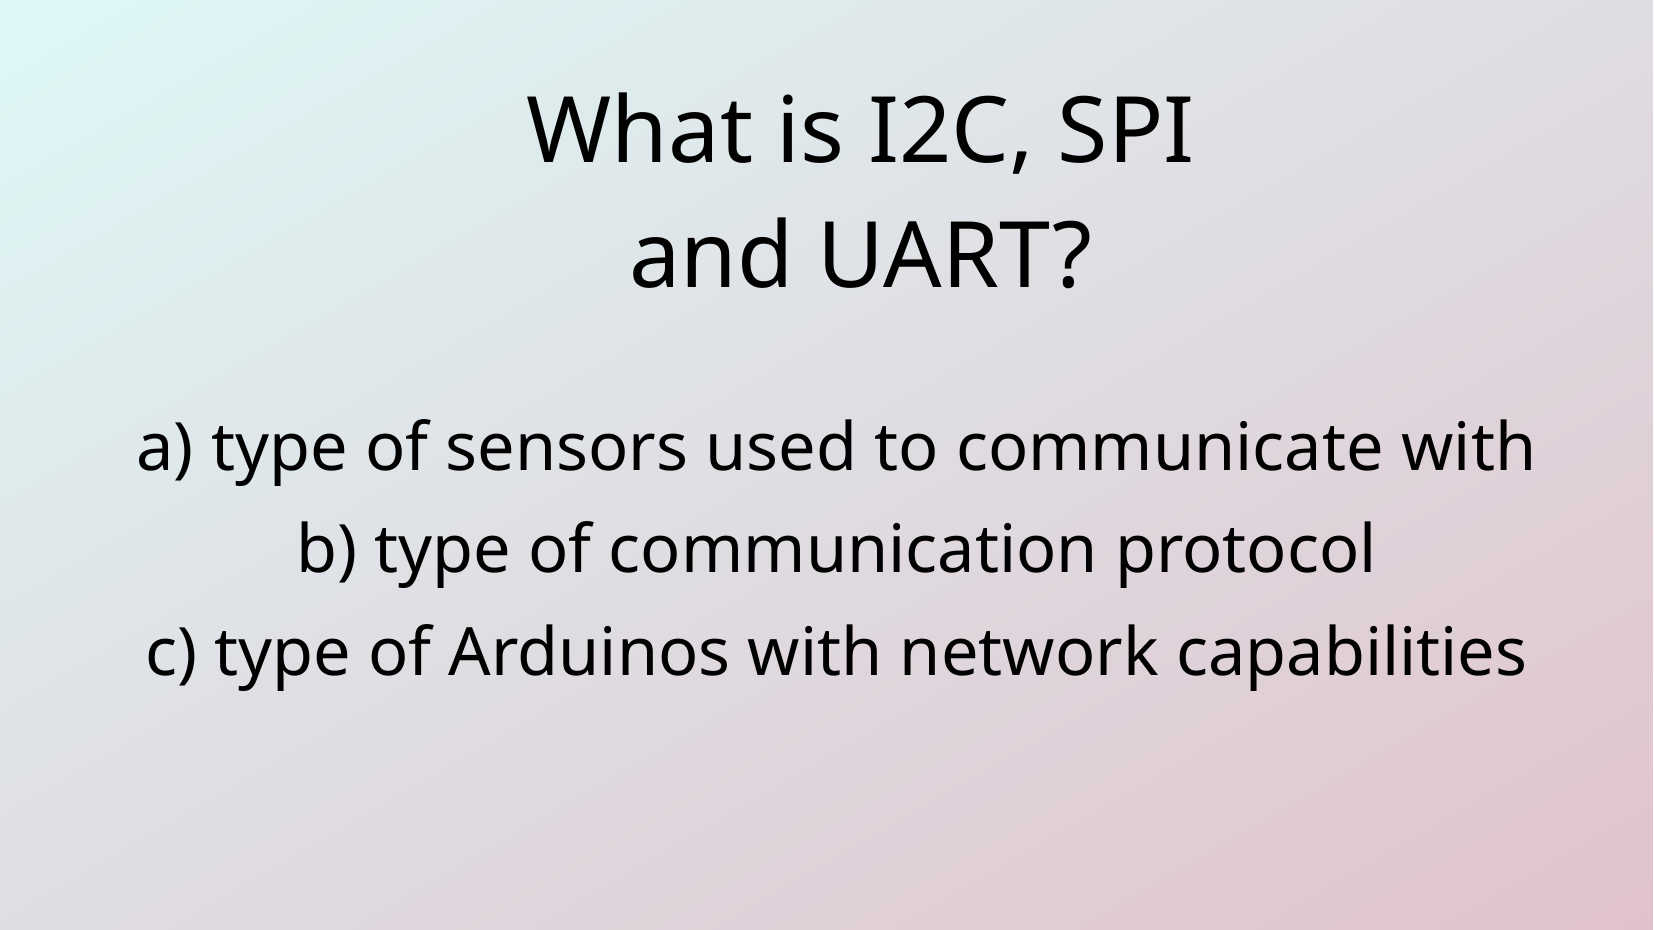

What is I2C, SPI and UART?
a) type of sensors used to communicate with
b) type of communication protocol
c) type of Arduinos with network capabilities